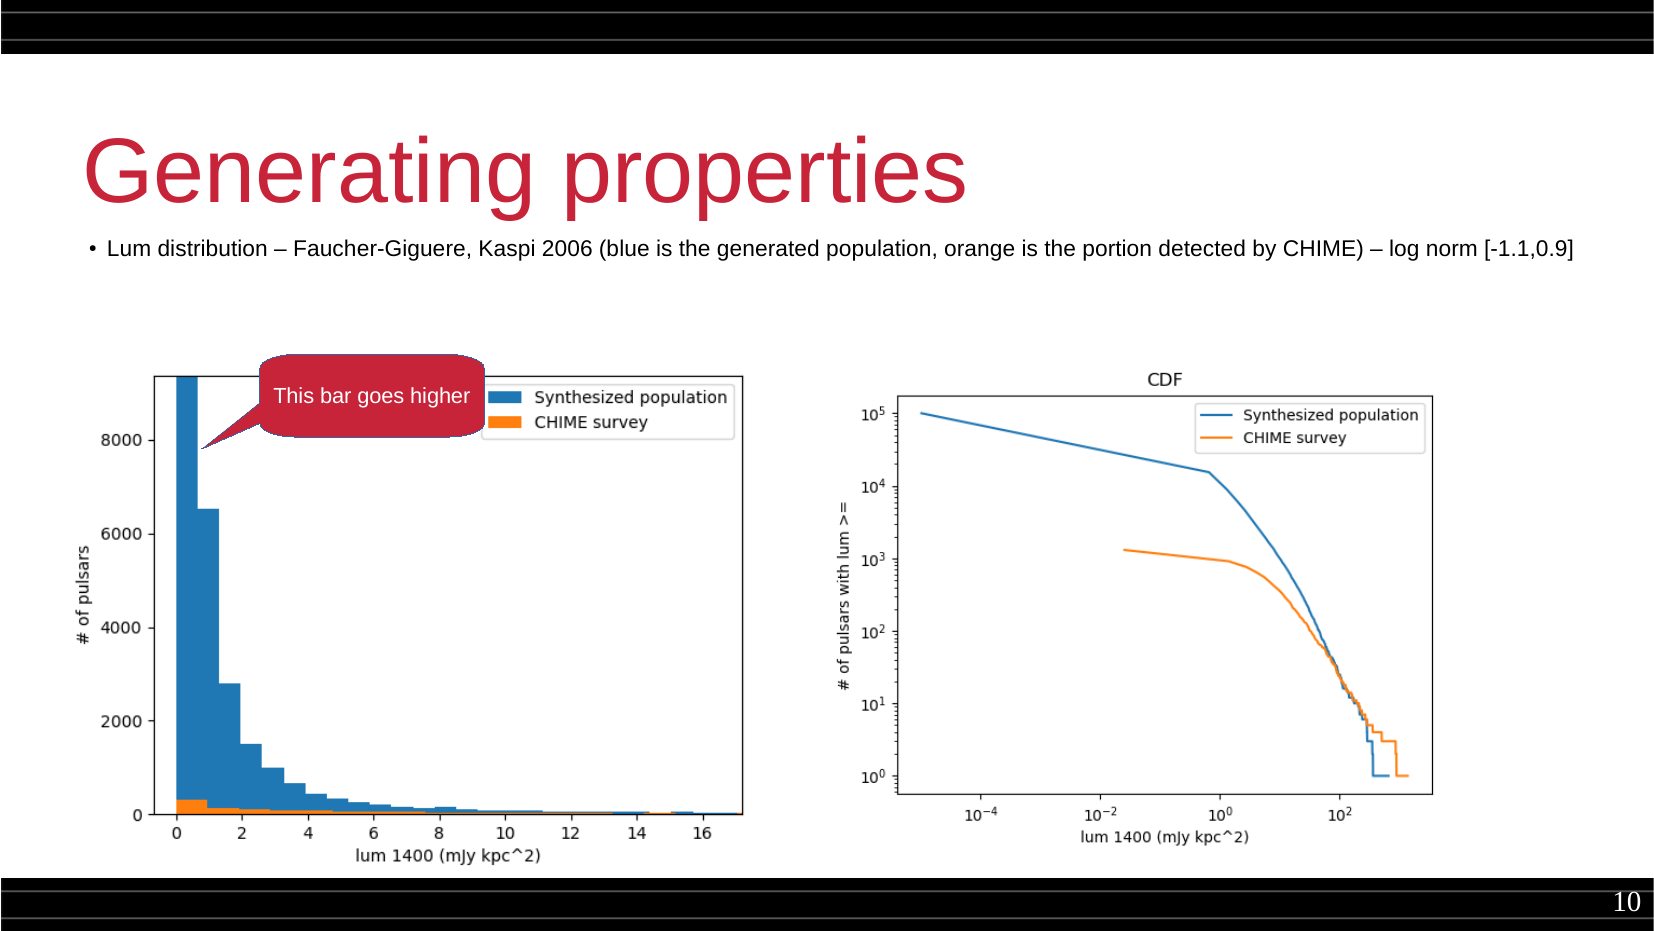

# Generating properties
Lum distribution – Faucher-Giguere, Kaspi 2006 (blue is the generated population, orange is the portion detected by CHIME) – log norm [-1.1,0.9]
This bar goes higher